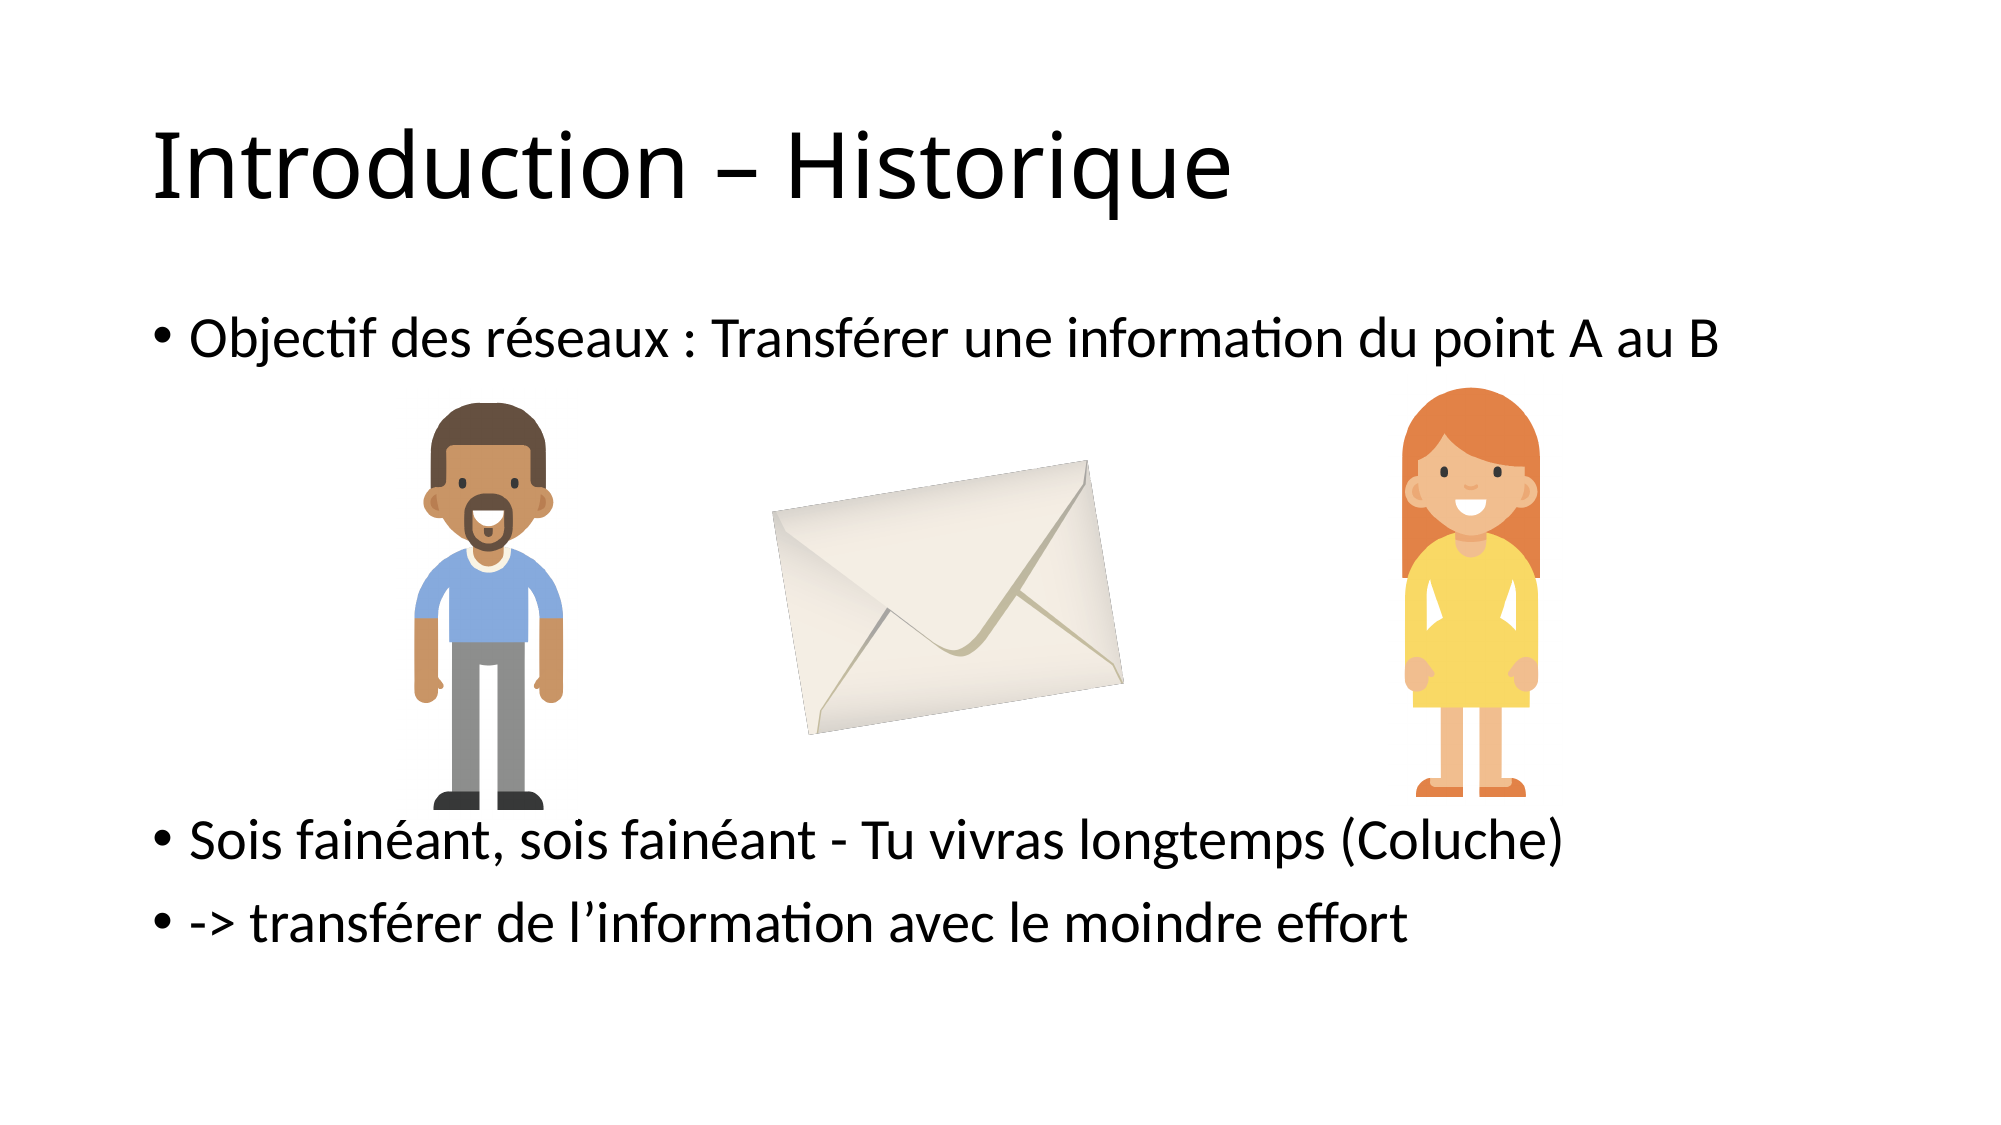

# Introduction – Historique
Objectif des réseaux : Transférer une information du point A au B
Sois fainéant, sois fainéant - Tu vivras longtemps (Coluche)
-> transférer de l’information avec le moindre effort